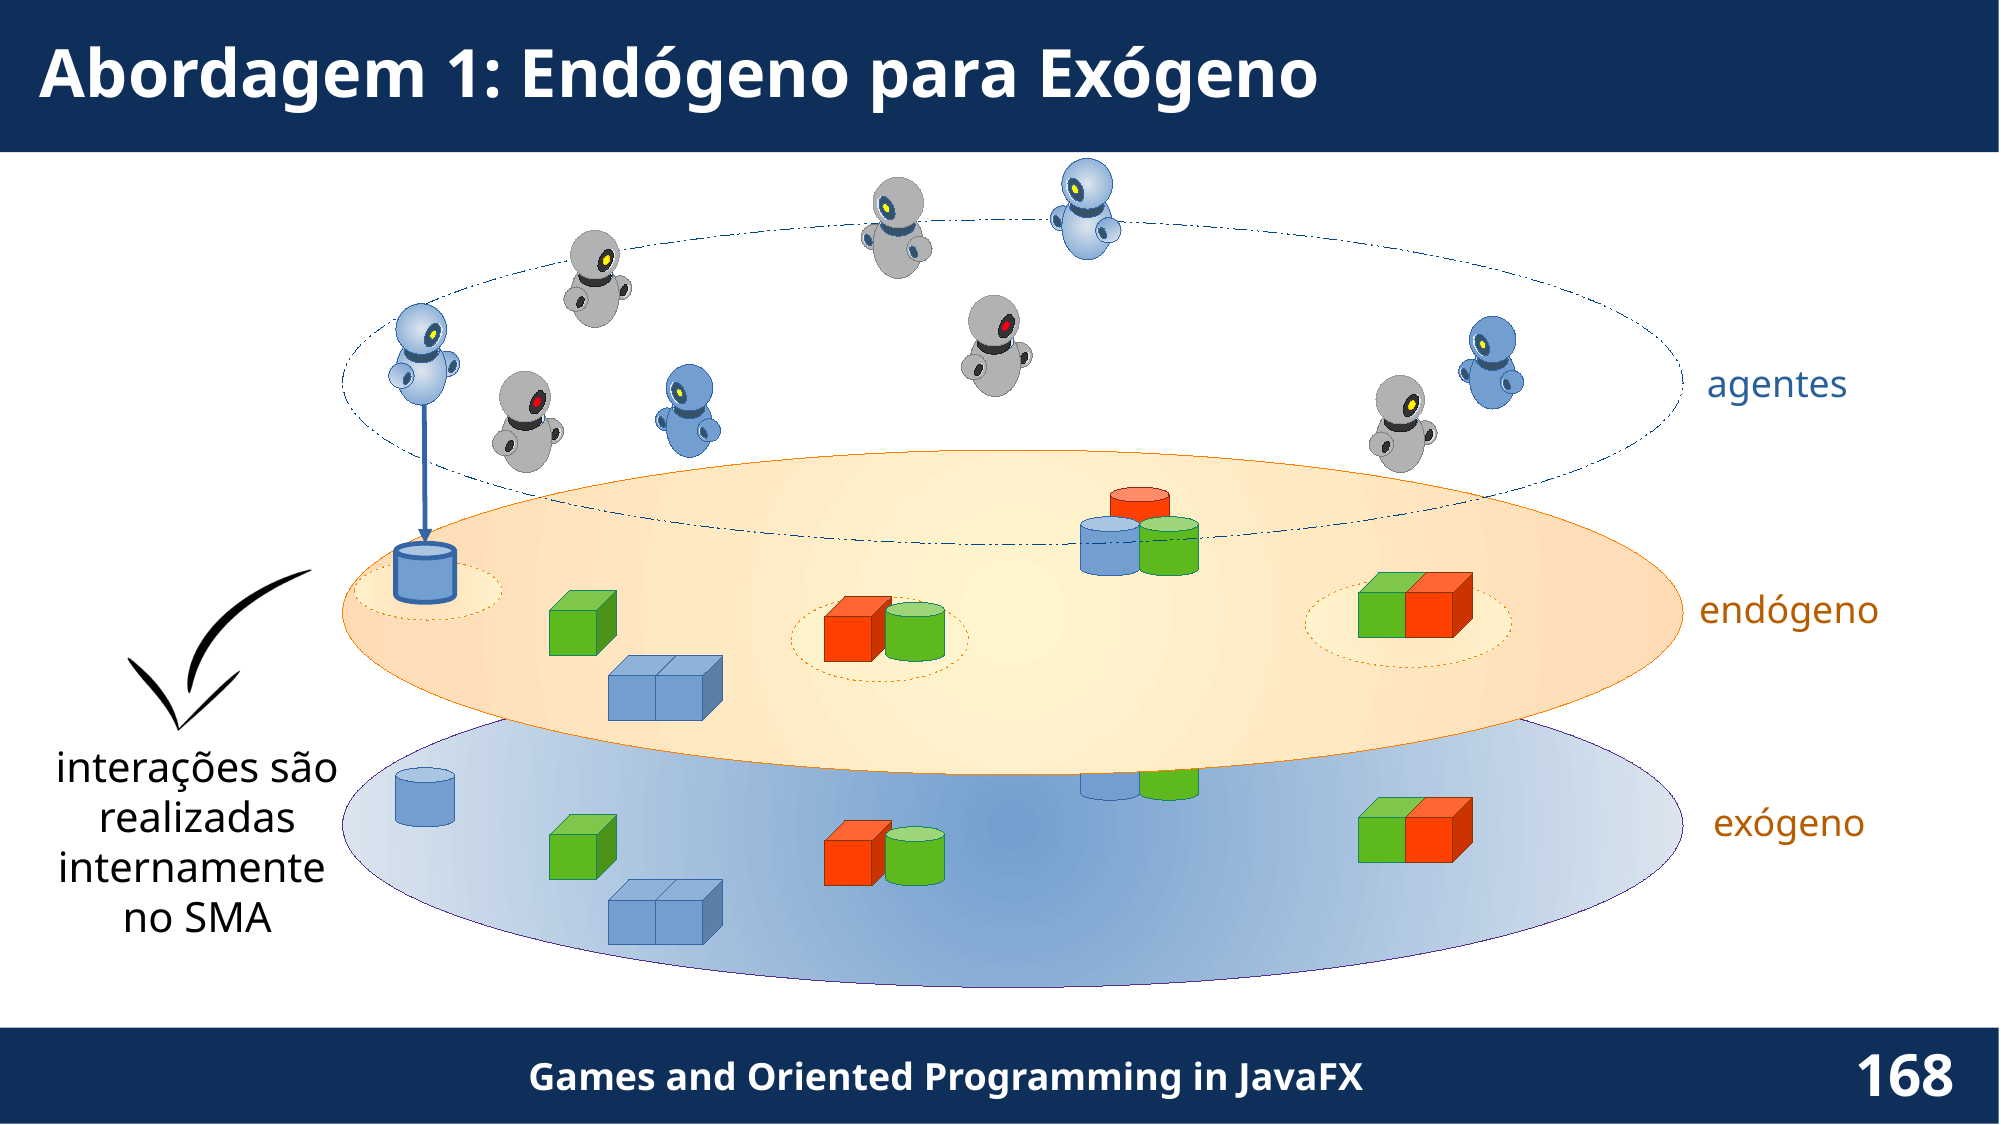

Abordagem 1: Endógeno para Exógeno
agentes
endógeno
interações são realizadas internamente
no SMA
exógeno